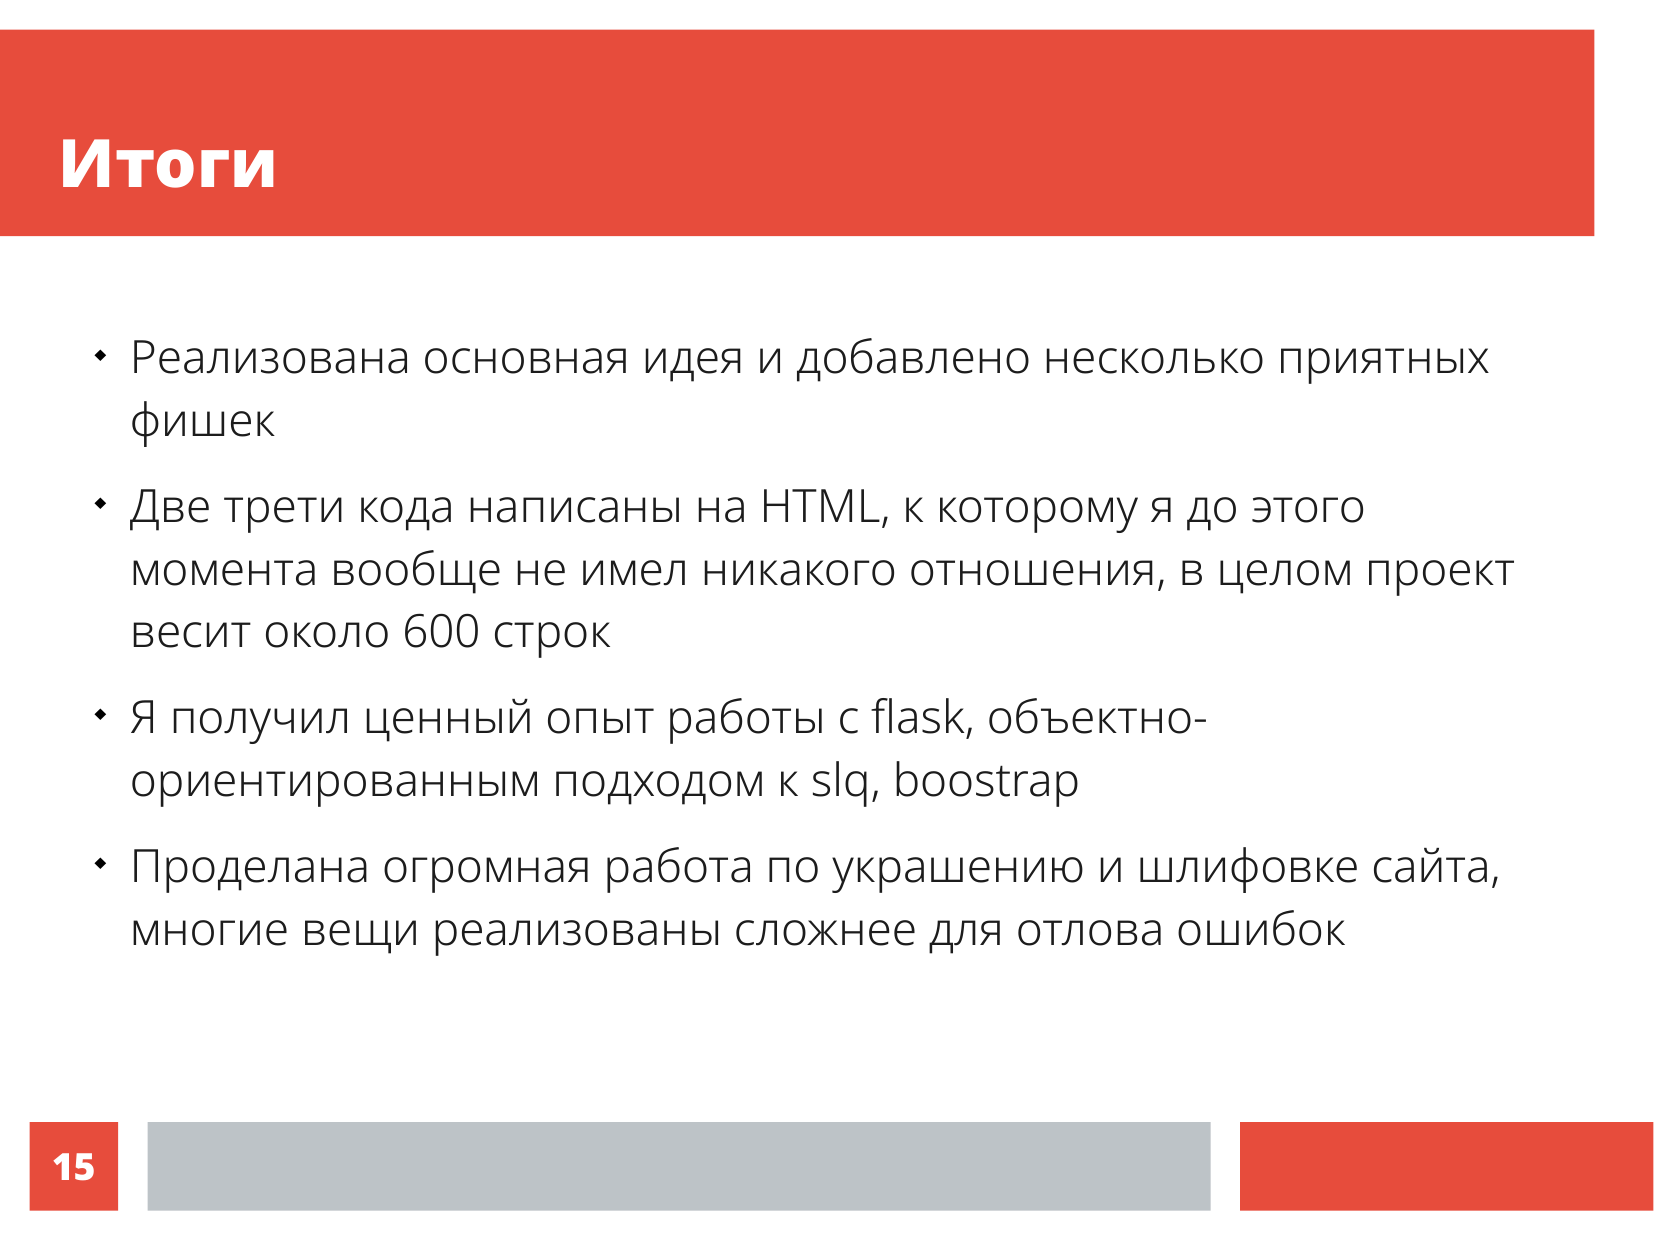

# Итоги
Реализована основная идея и добавлено несколько приятных фишек
Две трети кода написаны на HTML, к которому я до этого момента вообще не имел никакого отношения, в целом проект весит около 600 строк
Я получил ценный опыт работы с flask, объектно-ориентированным подходом к slq, boostrap
Проделана огромная работа по украшению и шлифовке сайта, многие вещи реализованы сложнее для отлова ошибок
15